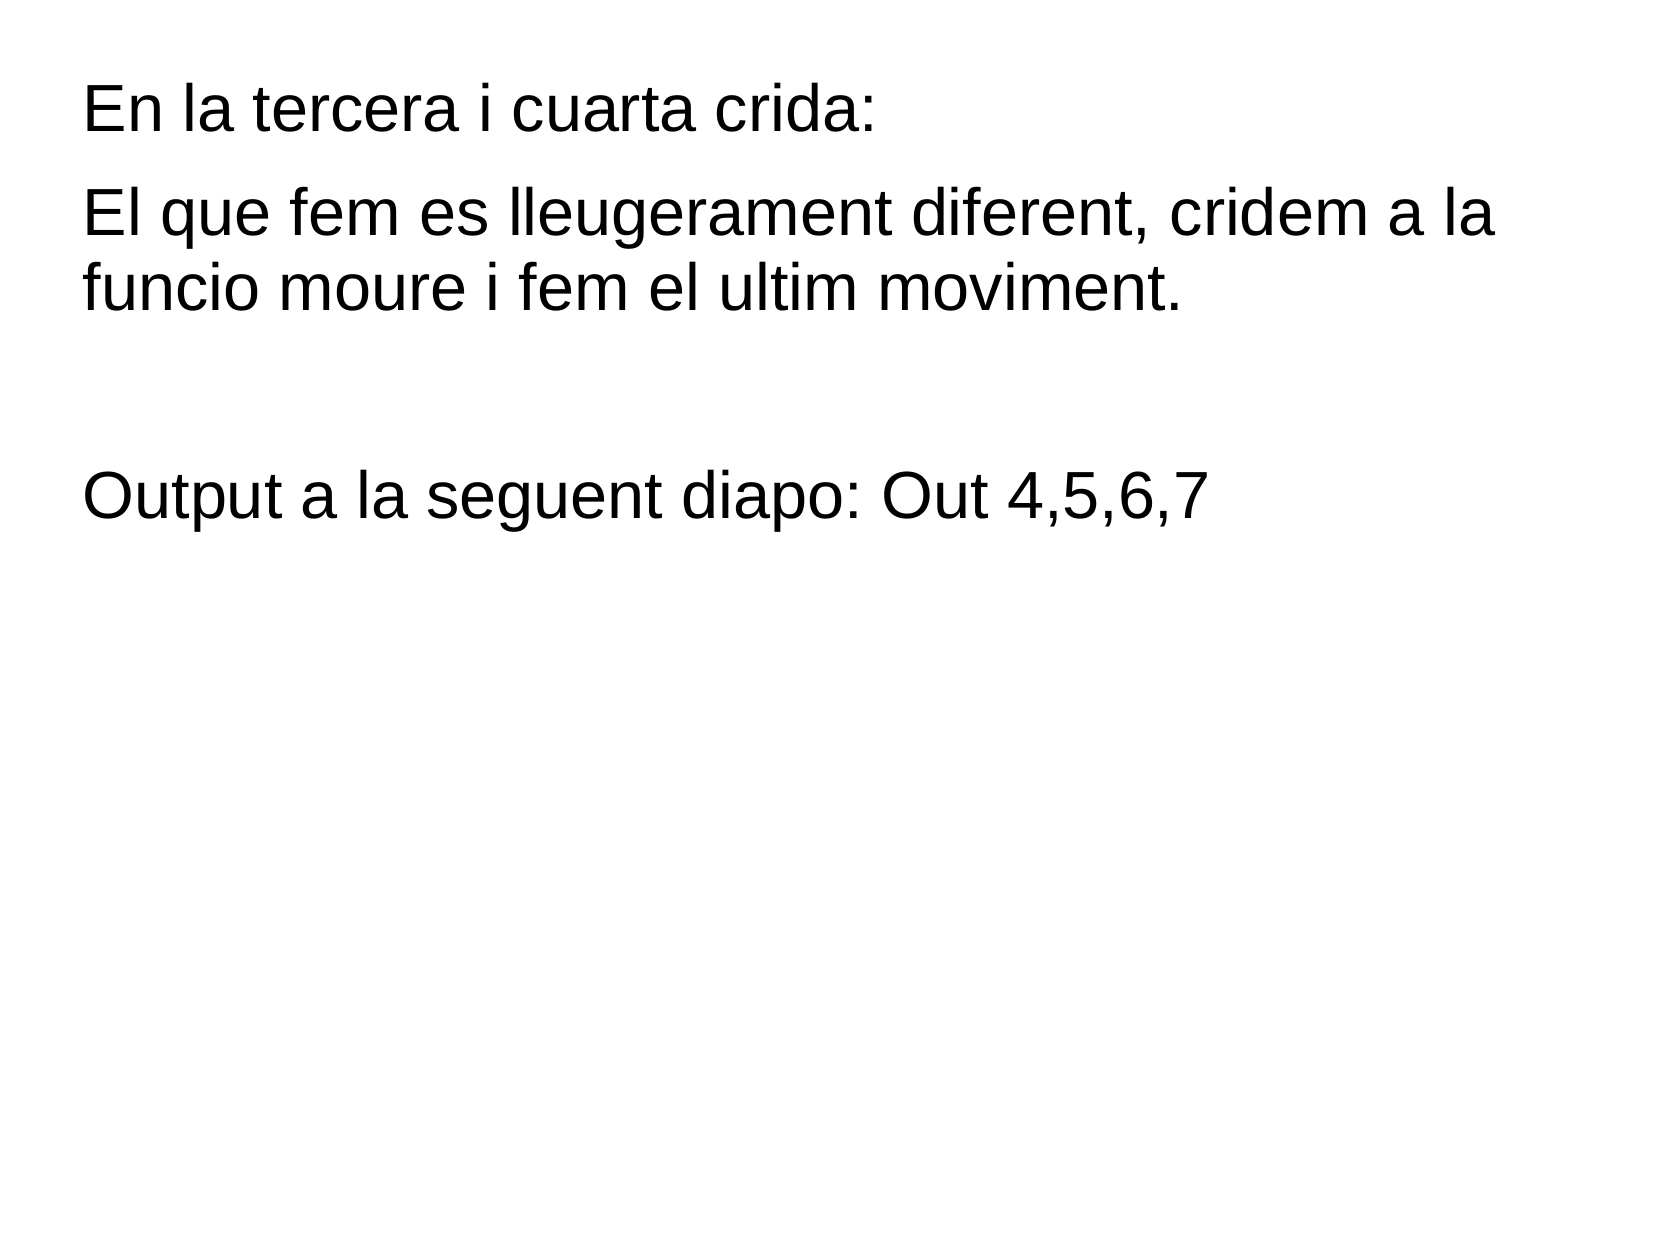

# En la tercera i cuarta crida:
El que fem es lleugerament diferent, cridem a la funcio moure i fem el ultim moviment.
Output a la seguent diapo: Out 4,5,6,7